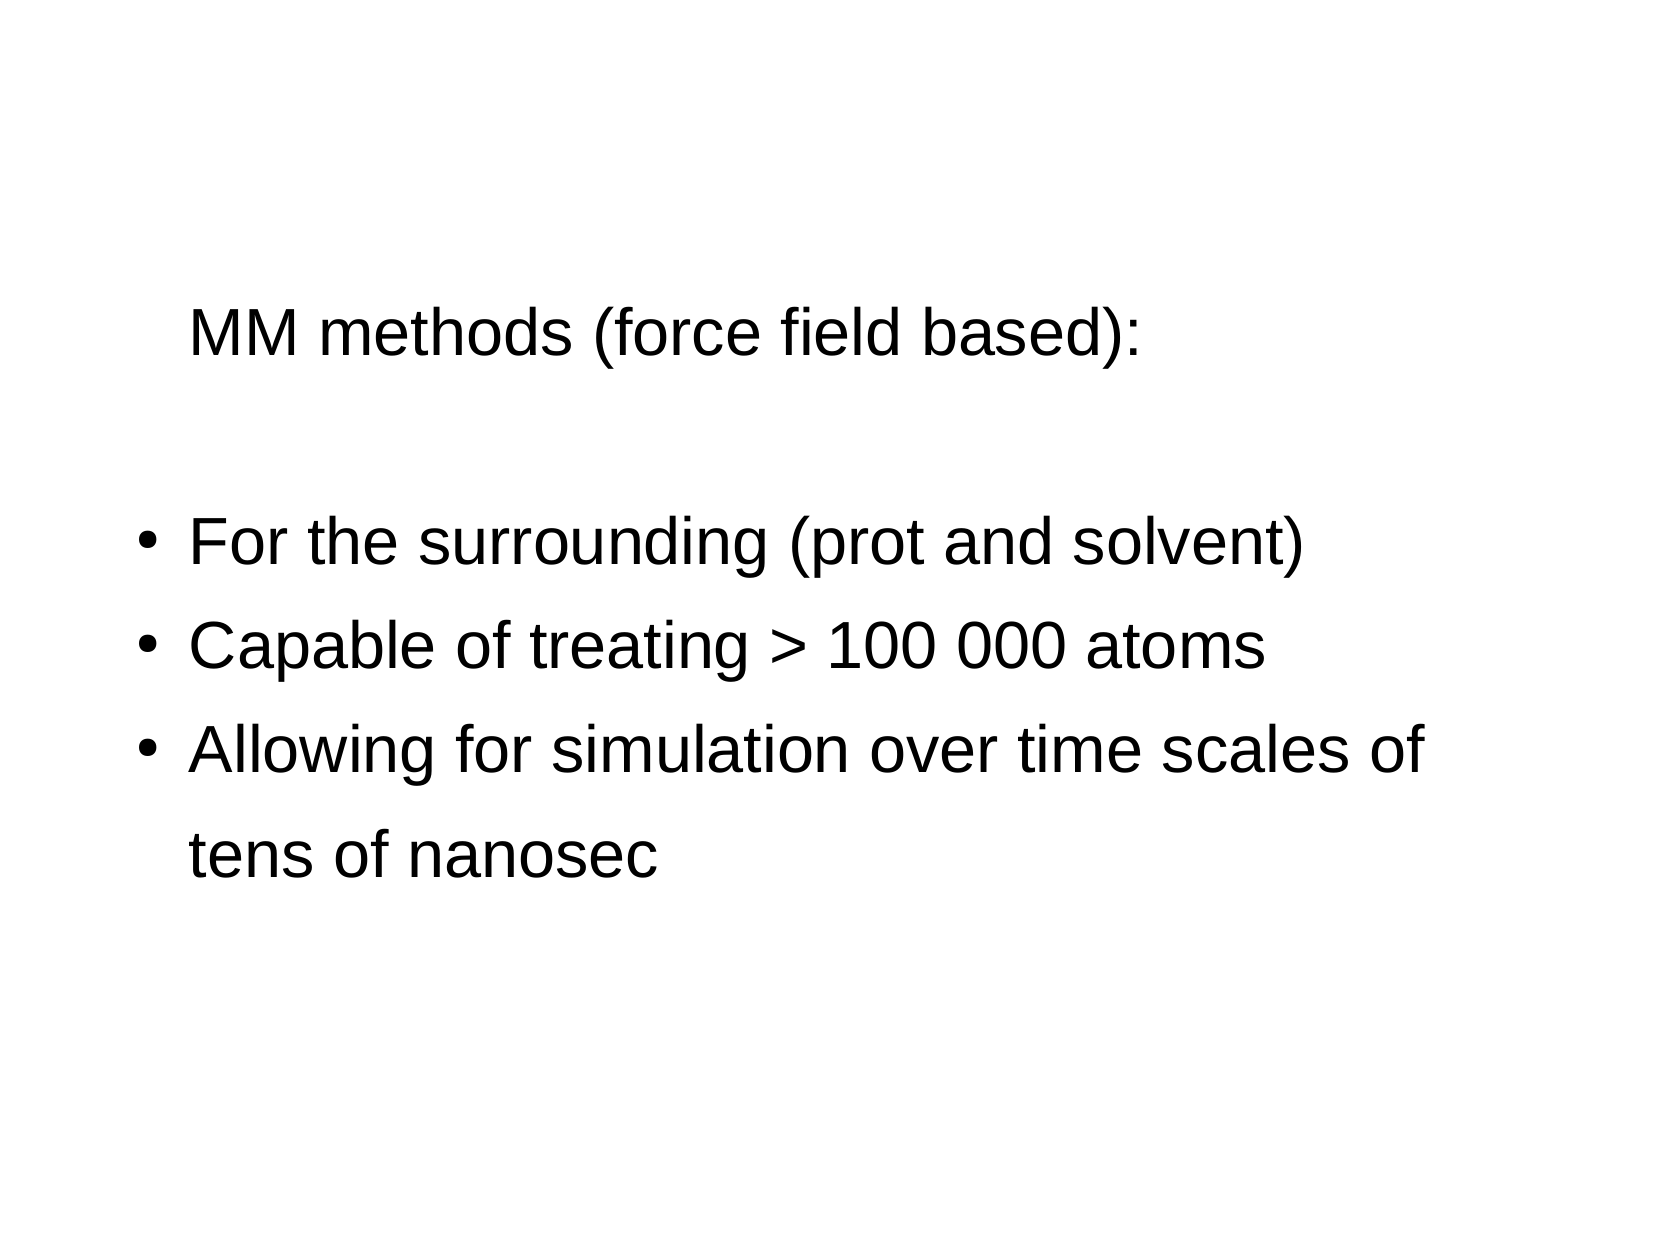

# MM methods (force field based):
For the surrounding (prot and solvent)
Capable of treating > 100 000 atoms
Allowing for simulation over time scales of
tens of nanosec